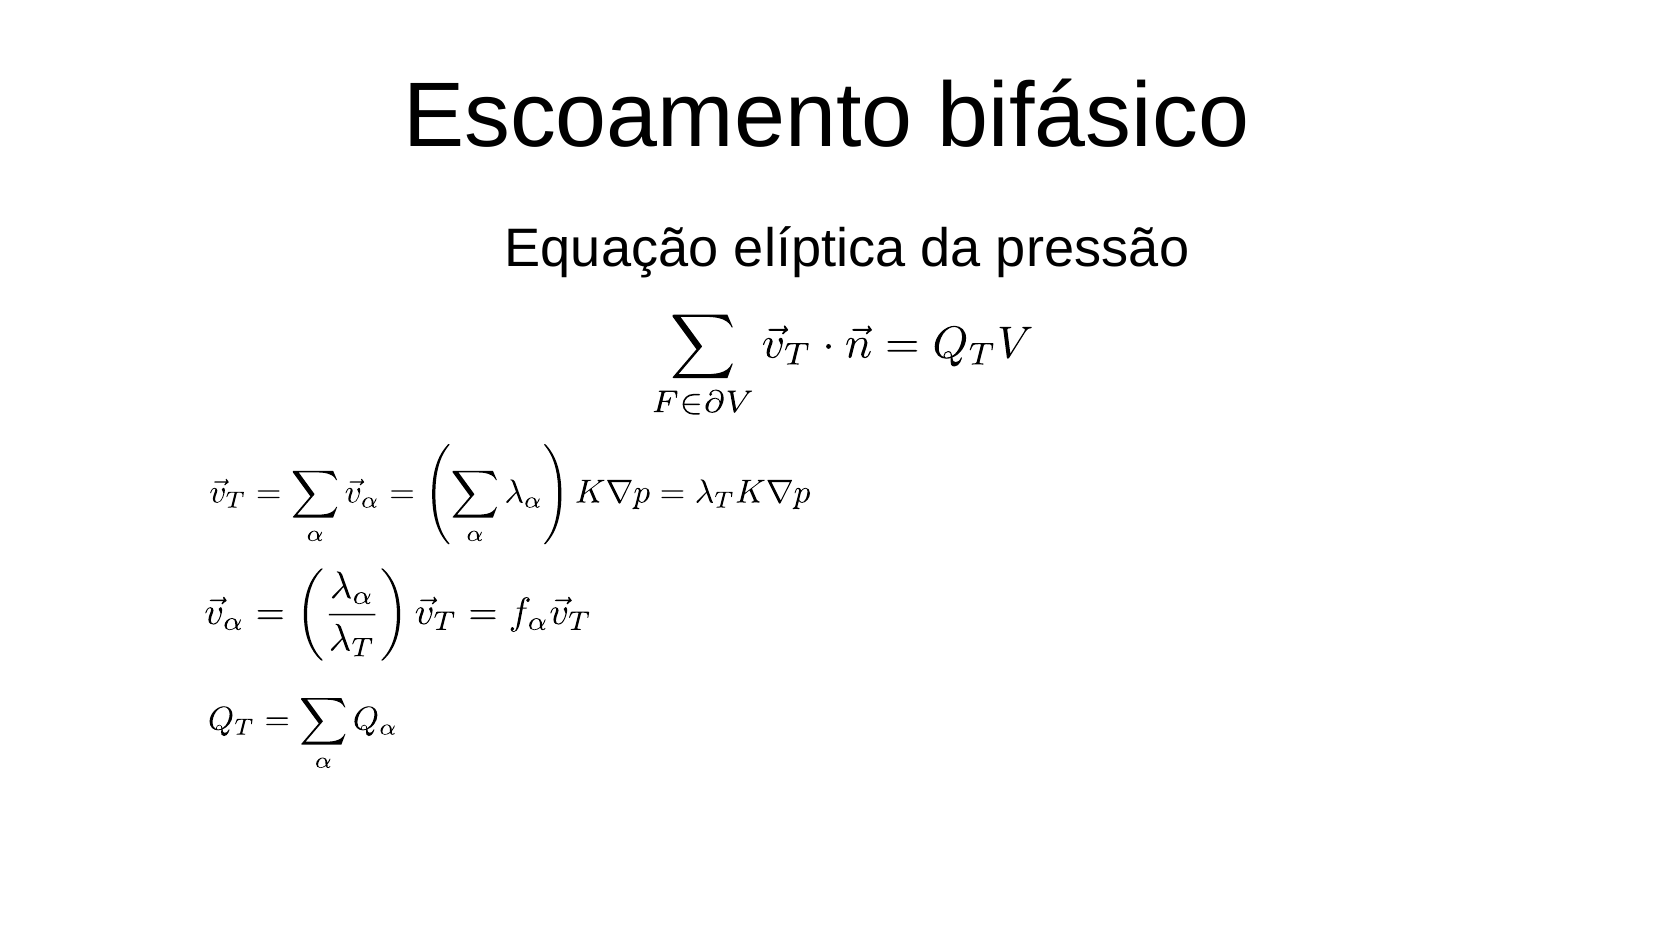

# Escoamento bifásico
Equação elíptica da pressão